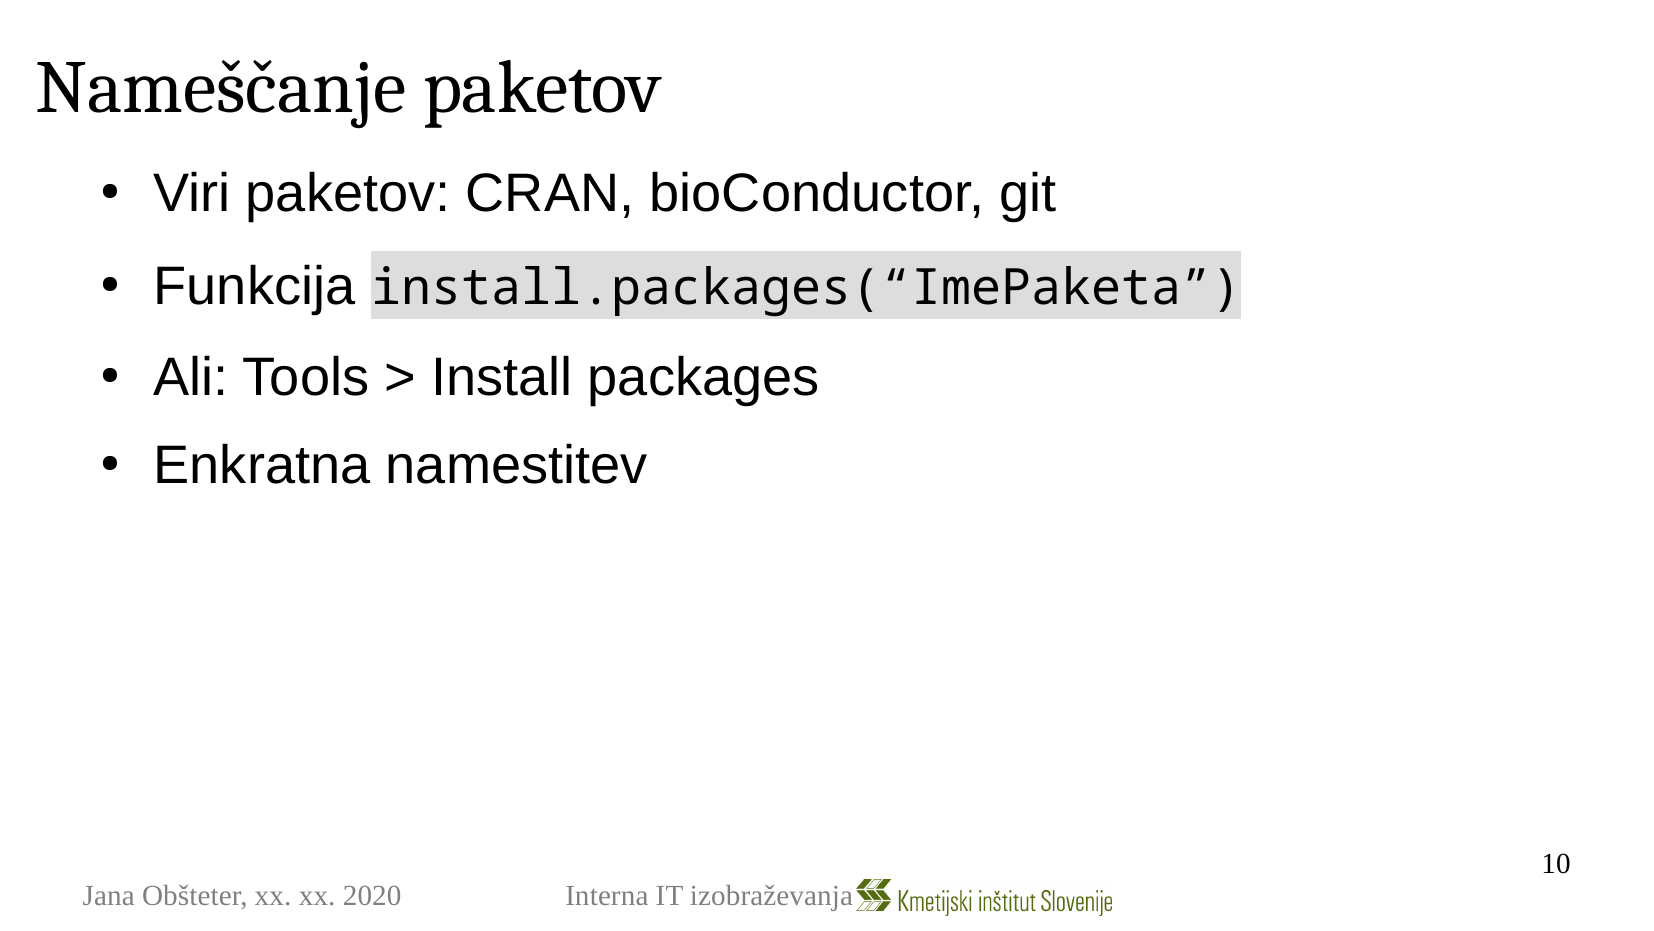

# Nameščanje paketov
Viri paketov: CRAN, bioConductor, git
Funkcija install.packages(“ImePaketa”)
Ali: Tools > Install packages
Enkratna namestitev
10